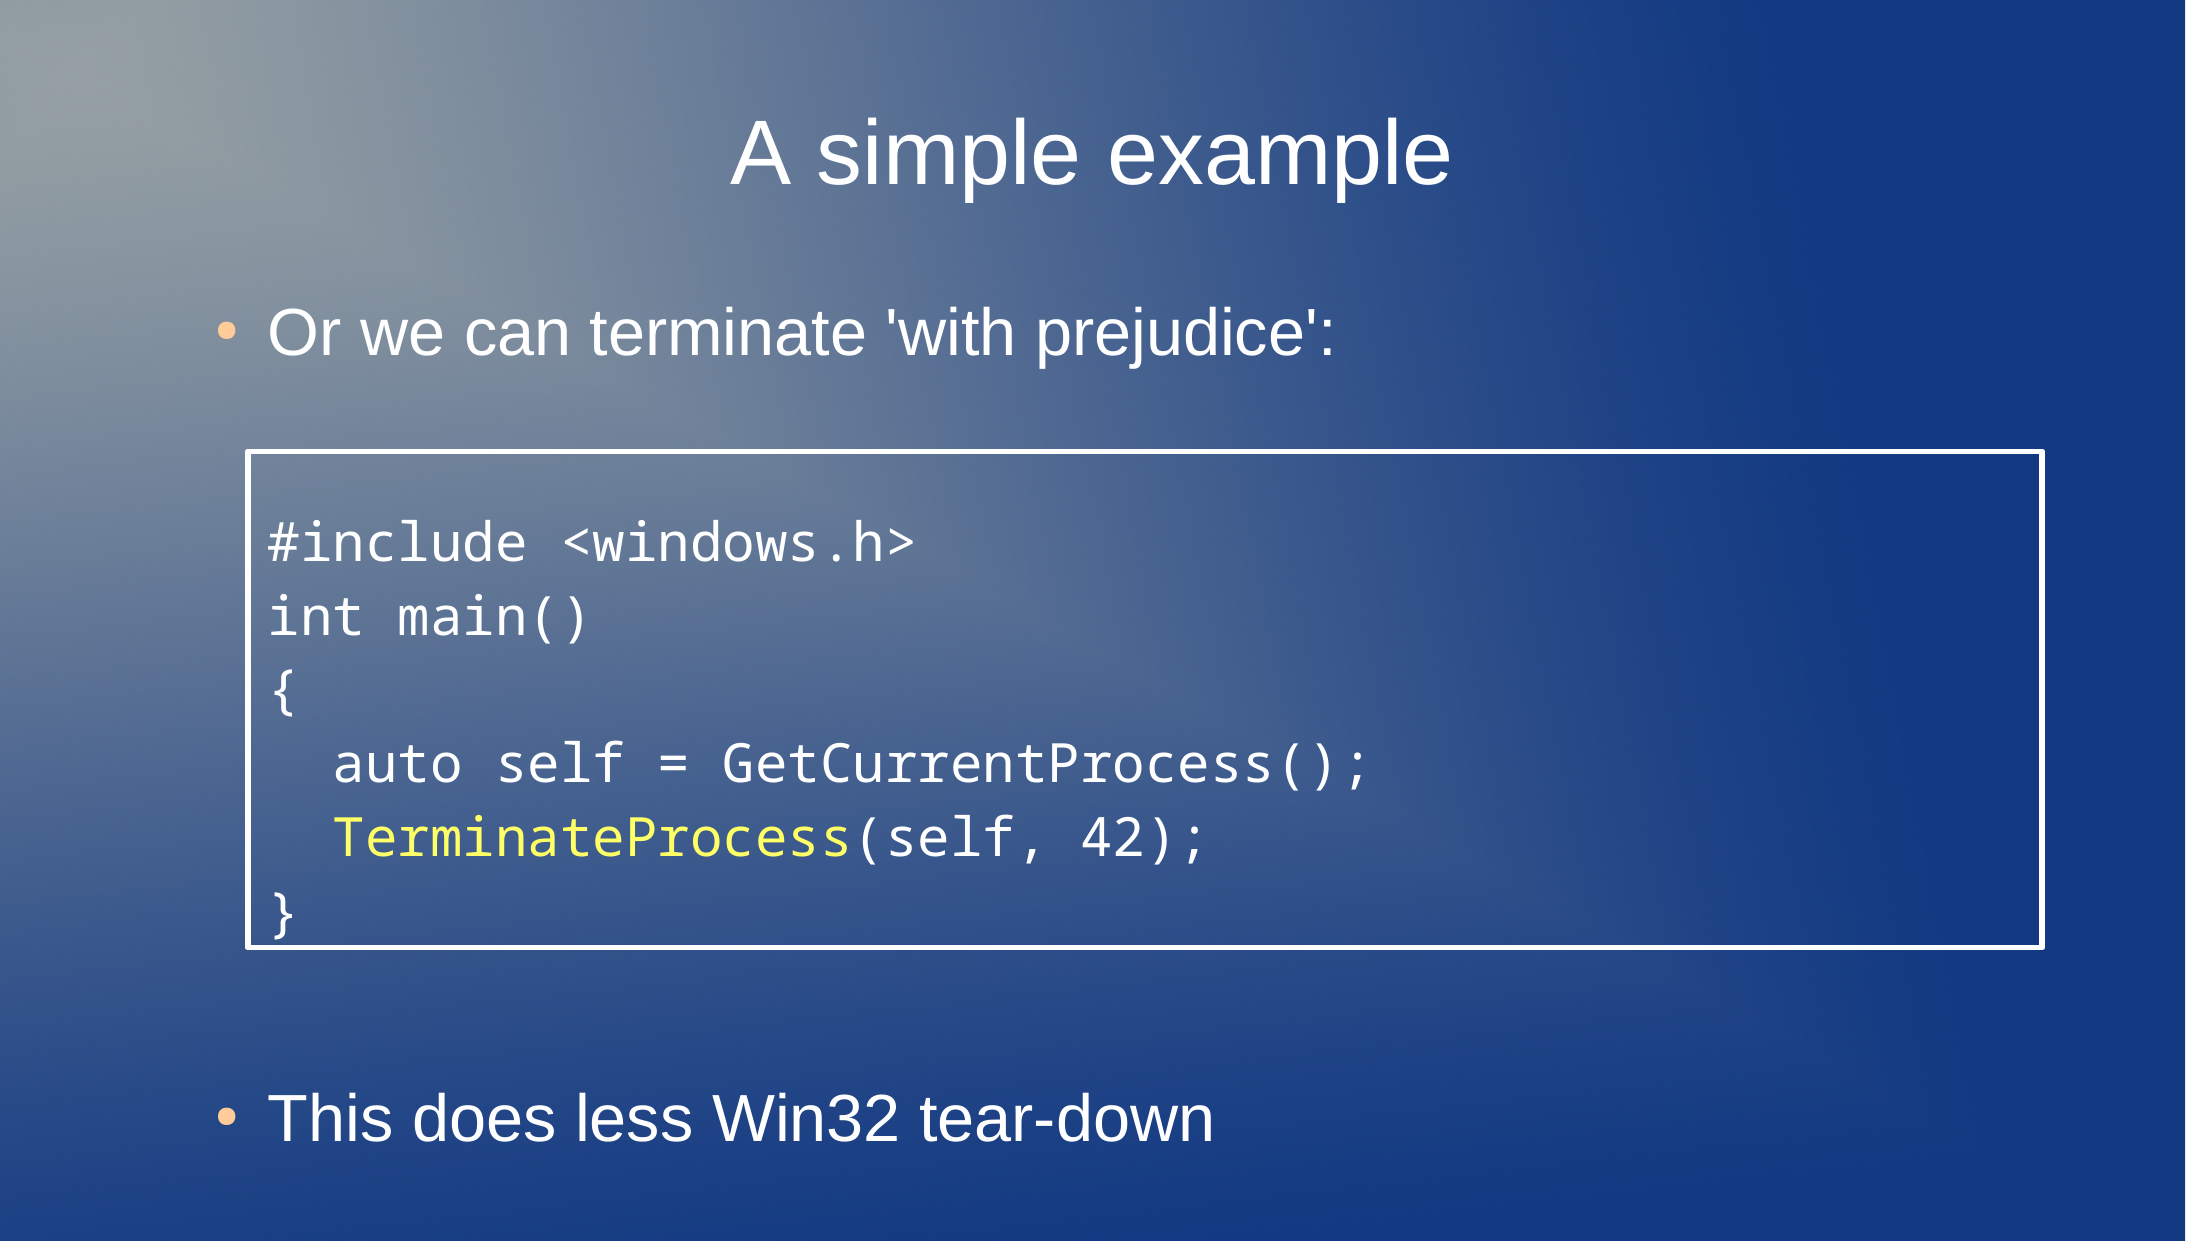

# A simple example
Or we can terminate 'with prejudice':
#include <windows.h>
int main()
{
 auto self = GetCurrentProcess();
 TerminateProcess(self, 42);
}
This does less Win32 tear-down